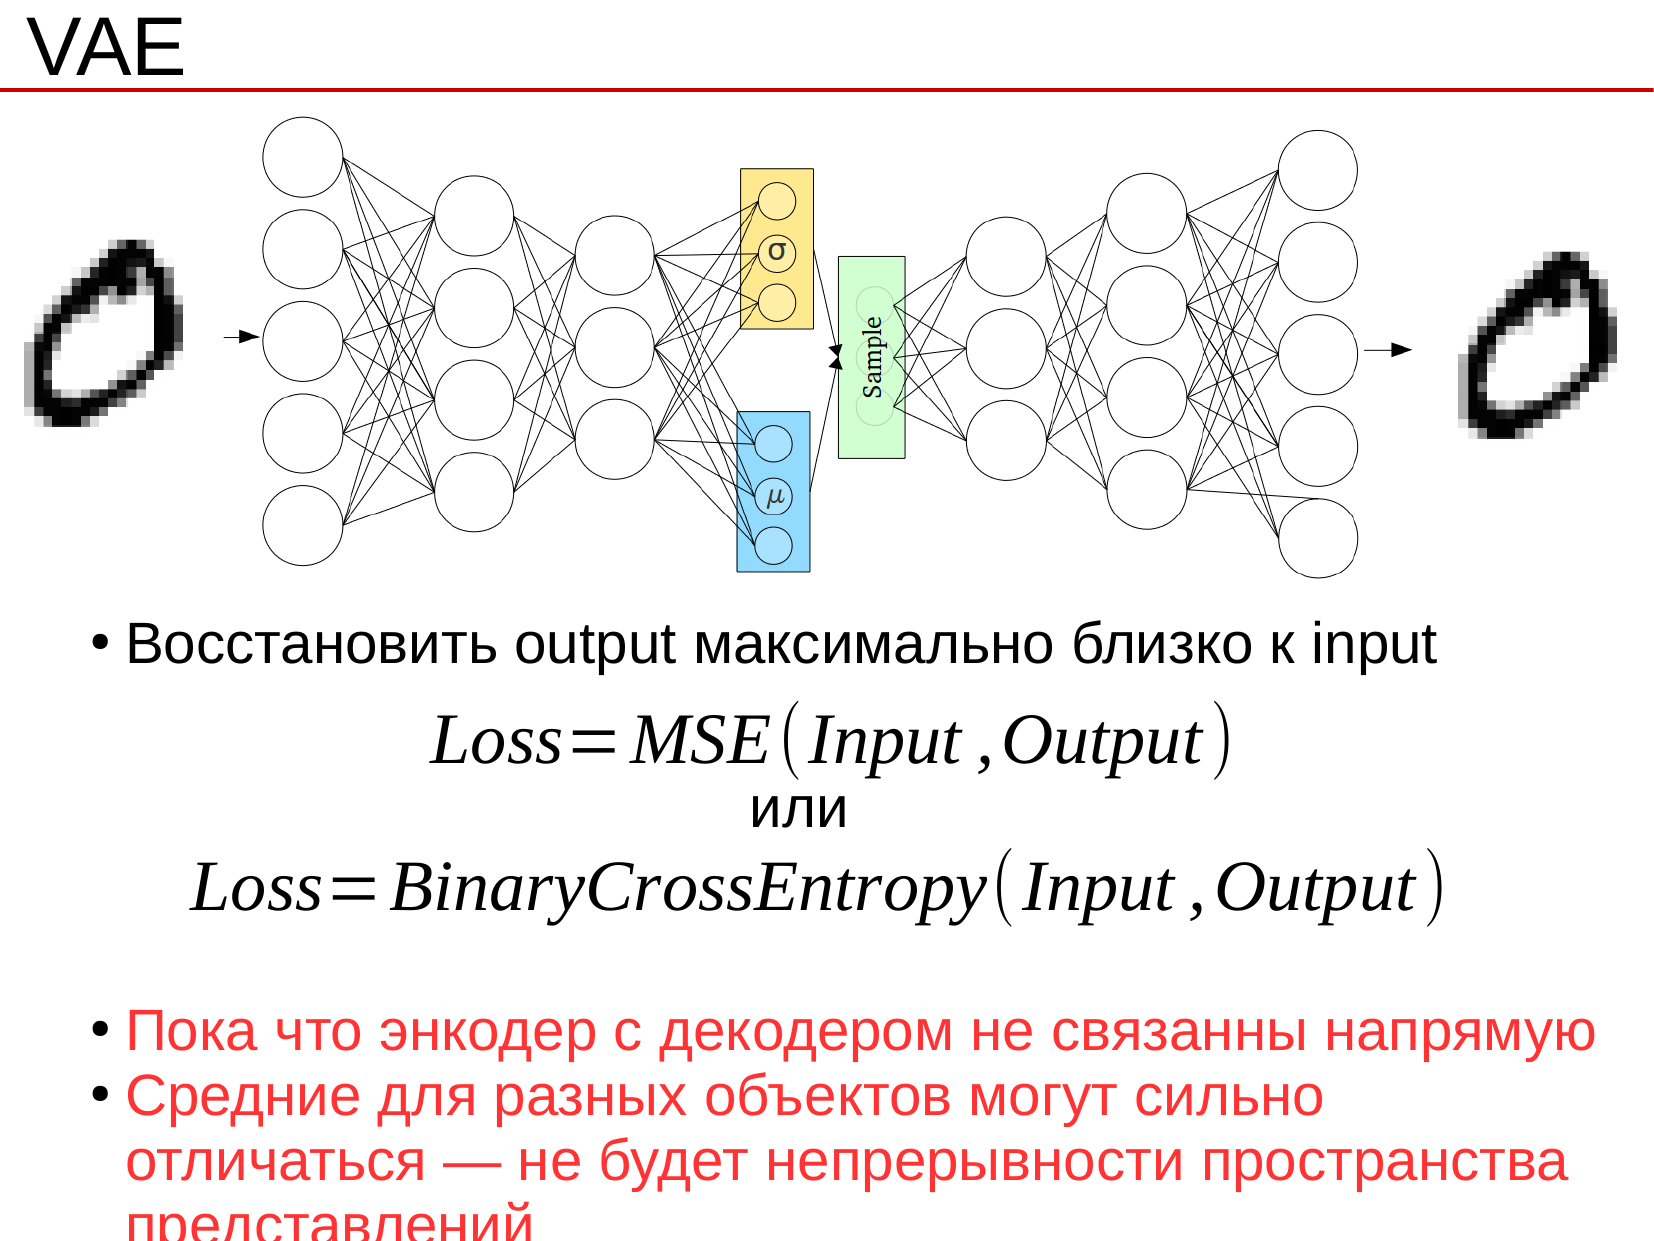

# VAE
Восстановить output максимально близко к input
или
Пока что энкодер с декодером не связанны напрямую
Средние для разных объектов могут сильно отличаться — не будет непрерывности пространства представлений